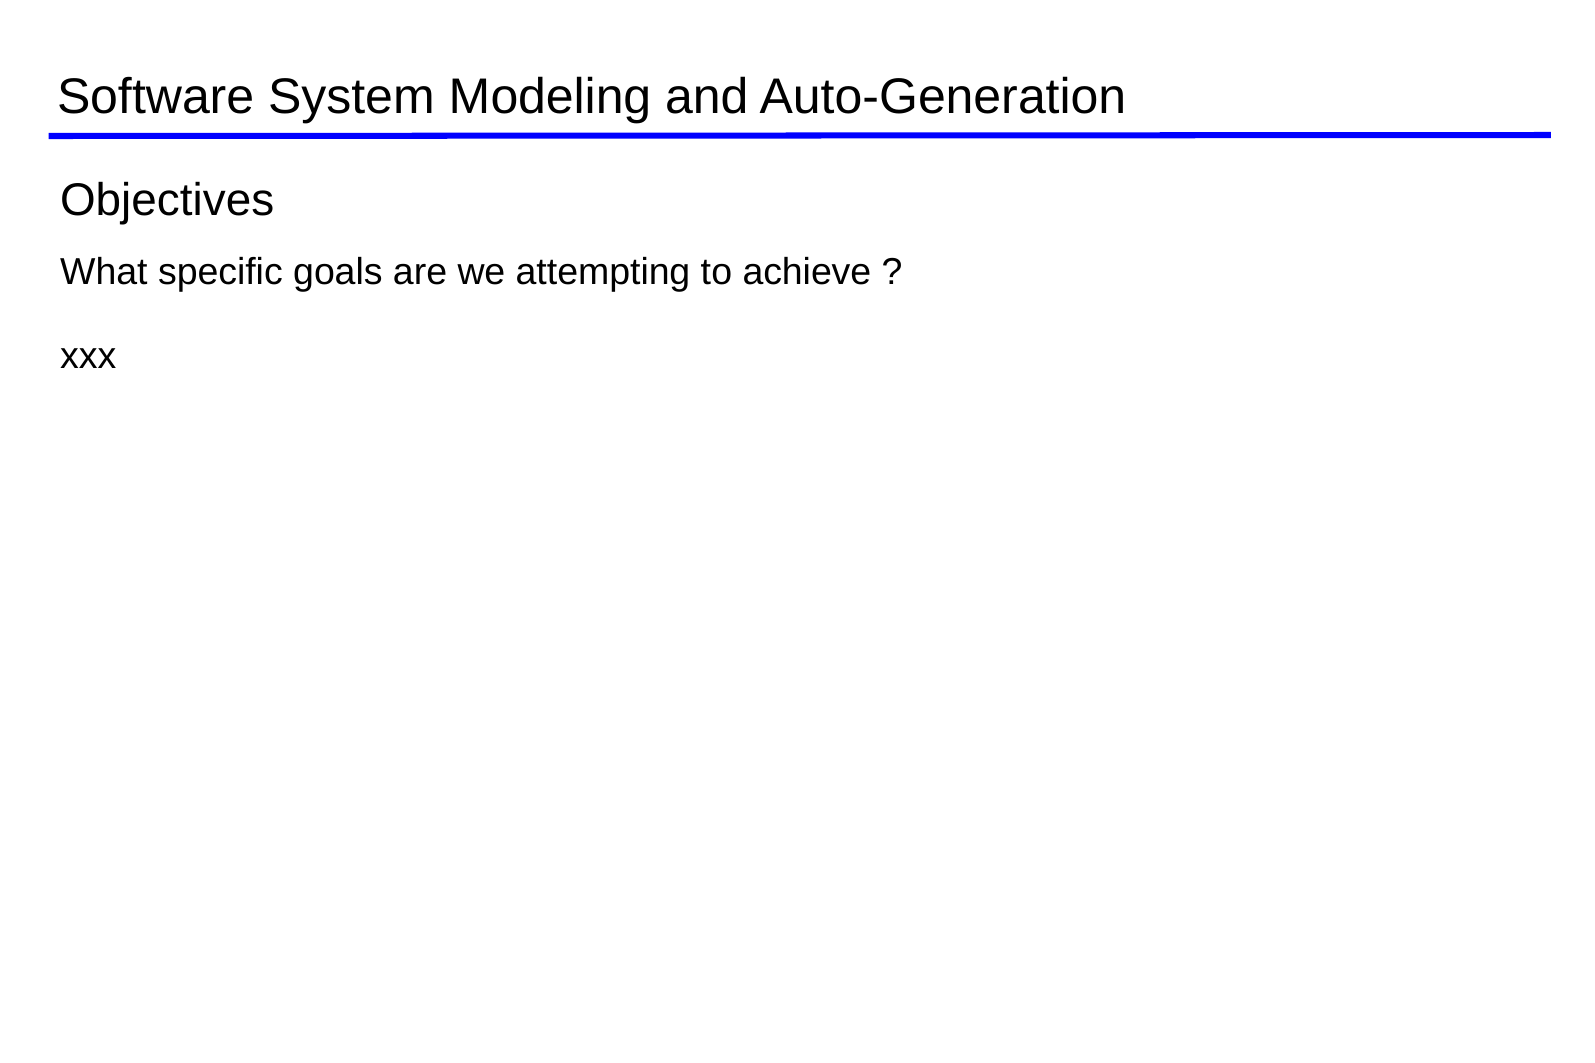

Software System Modeling and Auto-Generation
Objectives
What specific goals are we attempting to achieve ?
xxx